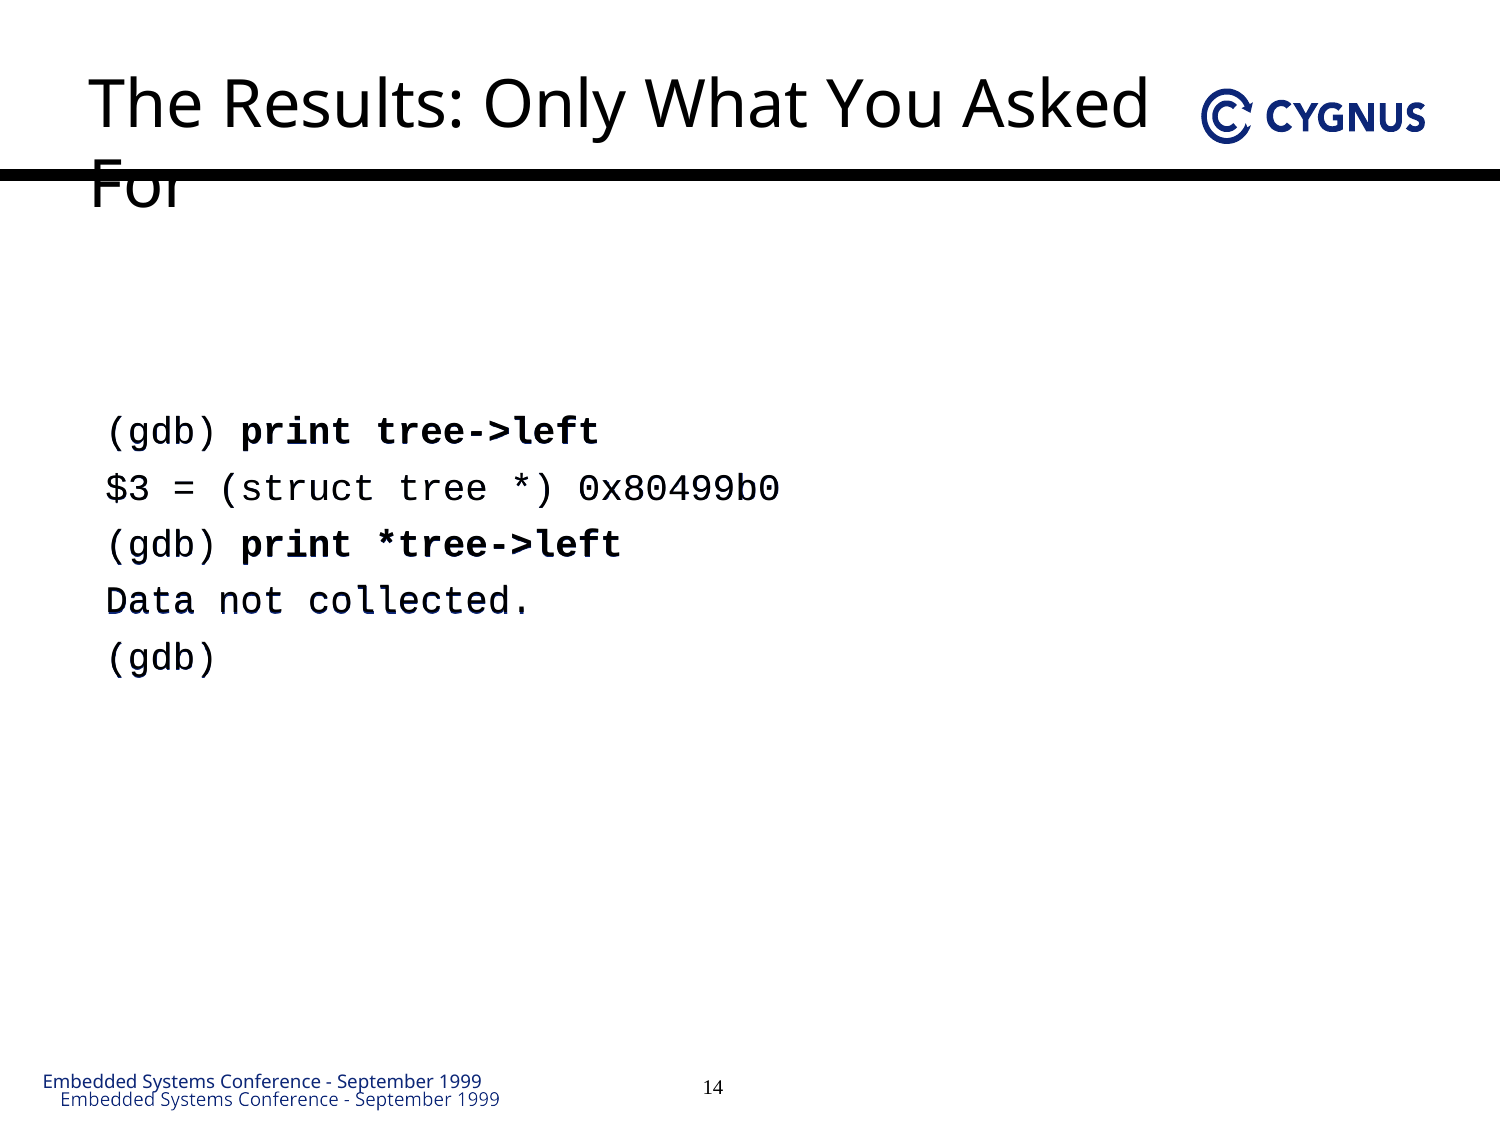

# The Results: Only What You Asked For
(gdb) print tree->left
$3 = (struct tree *) 0x80499b0
(gdb) print *tree->left
Data not collected.
(gdb)
14